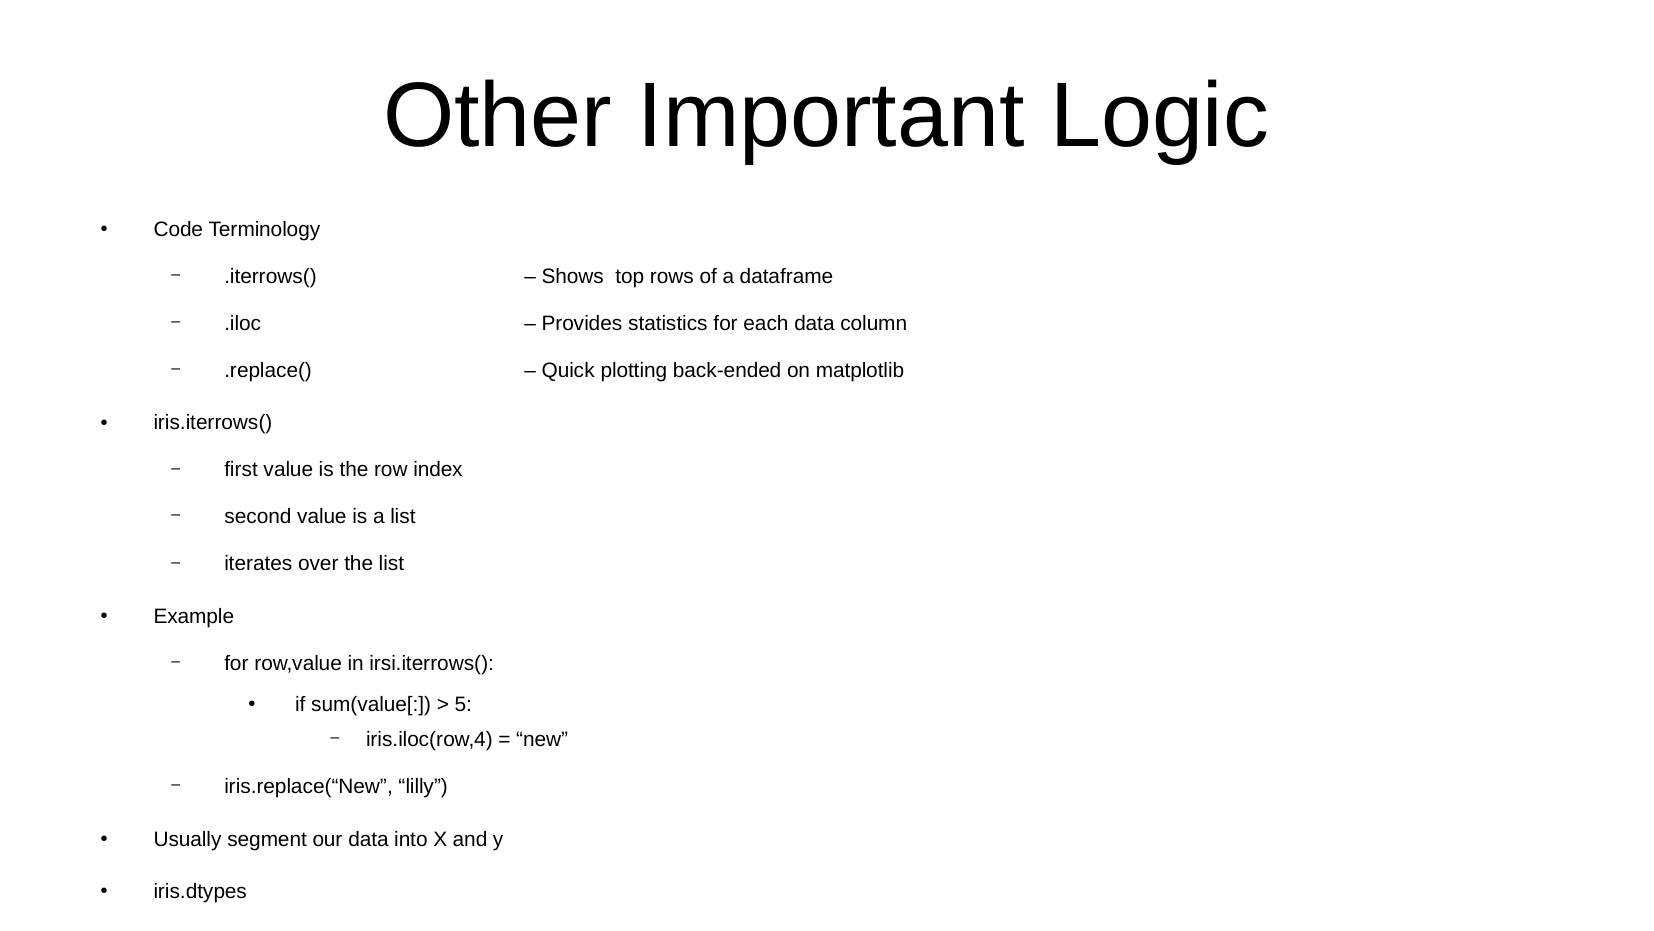

# Other Important Logic
Code Terminology
.iterrows()			– Shows top rows of a dataframe
.iloc				– Provides statistics for each data column
.replace()			– Quick plotting back-ended on matplotlib
iris.iterrows()
first value is the row index
second value is a list
iterates over the list
Example
for row,value in irsi.iterrows():
if sum(value[:]) > 5:
iris.iloc(row,4) = “new”
iris.replace(“New”, “lilly”)
Usually segment our data into X and y
iris.dtypes